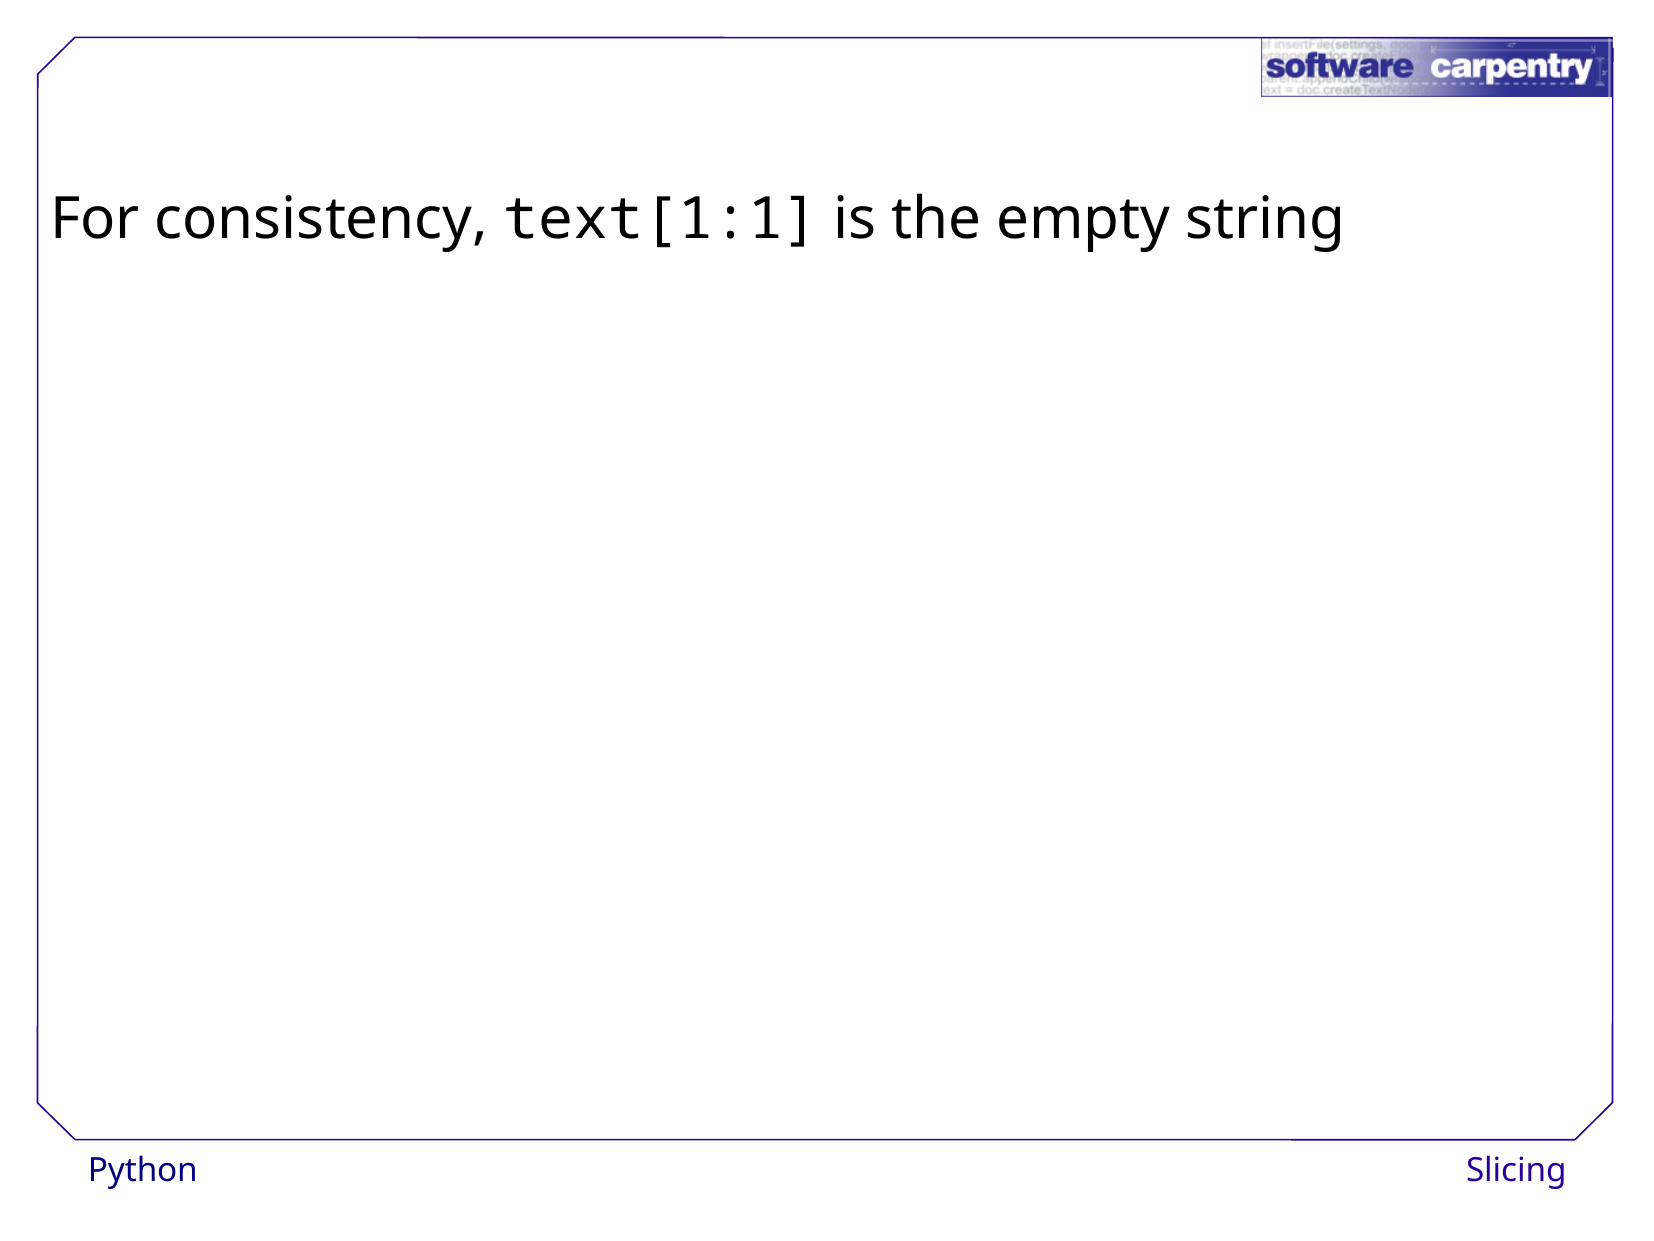

For consistency, text[1:1] is the empty string